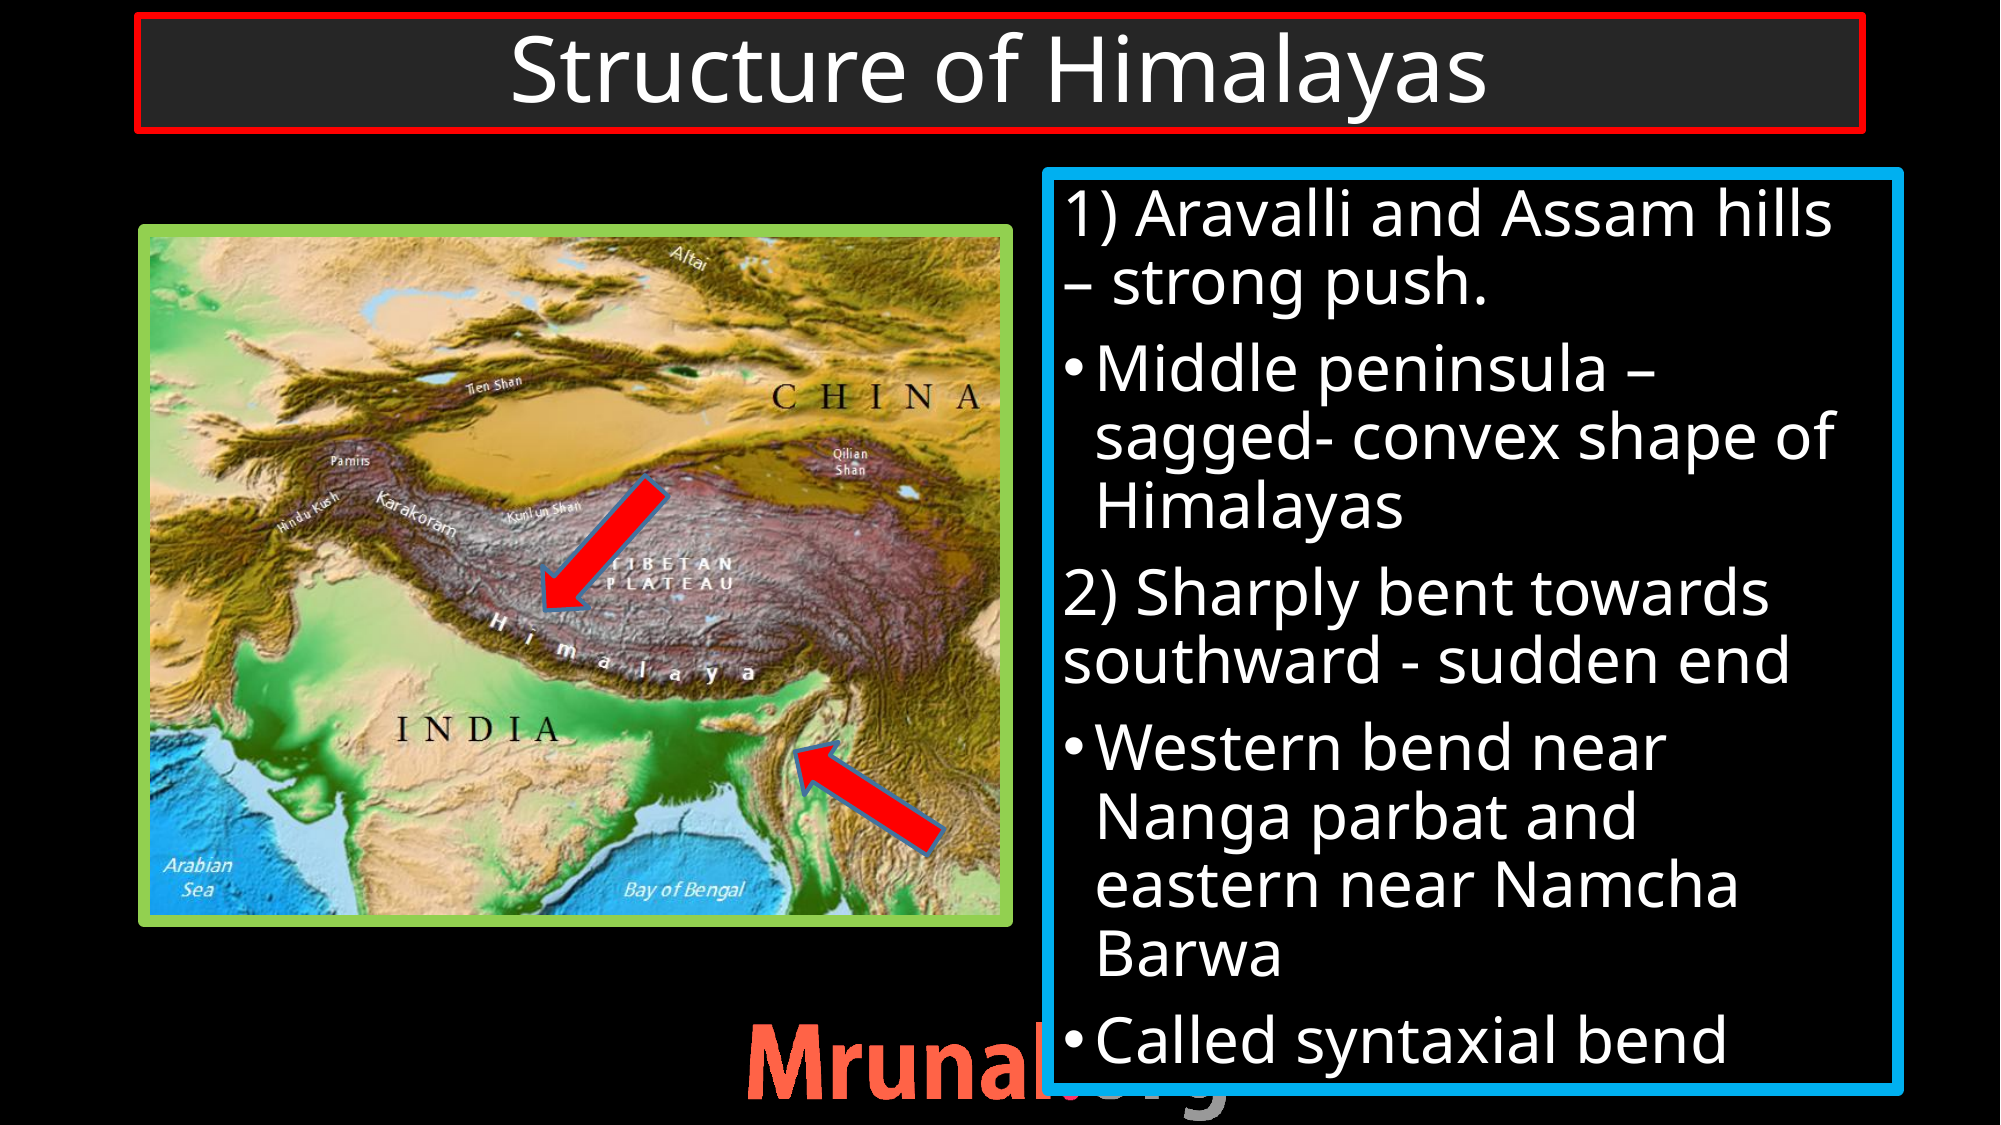

Structure of Himalayas
# 1) Aravalli and Assam hills – strong push.
Middle peninsula –sagged- convex shape of Himalayas
2) Sharply bent towards southward - sudden end
Western bend near Nanga parbat and eastern near Namcha Barwa
Called syntaxial bend